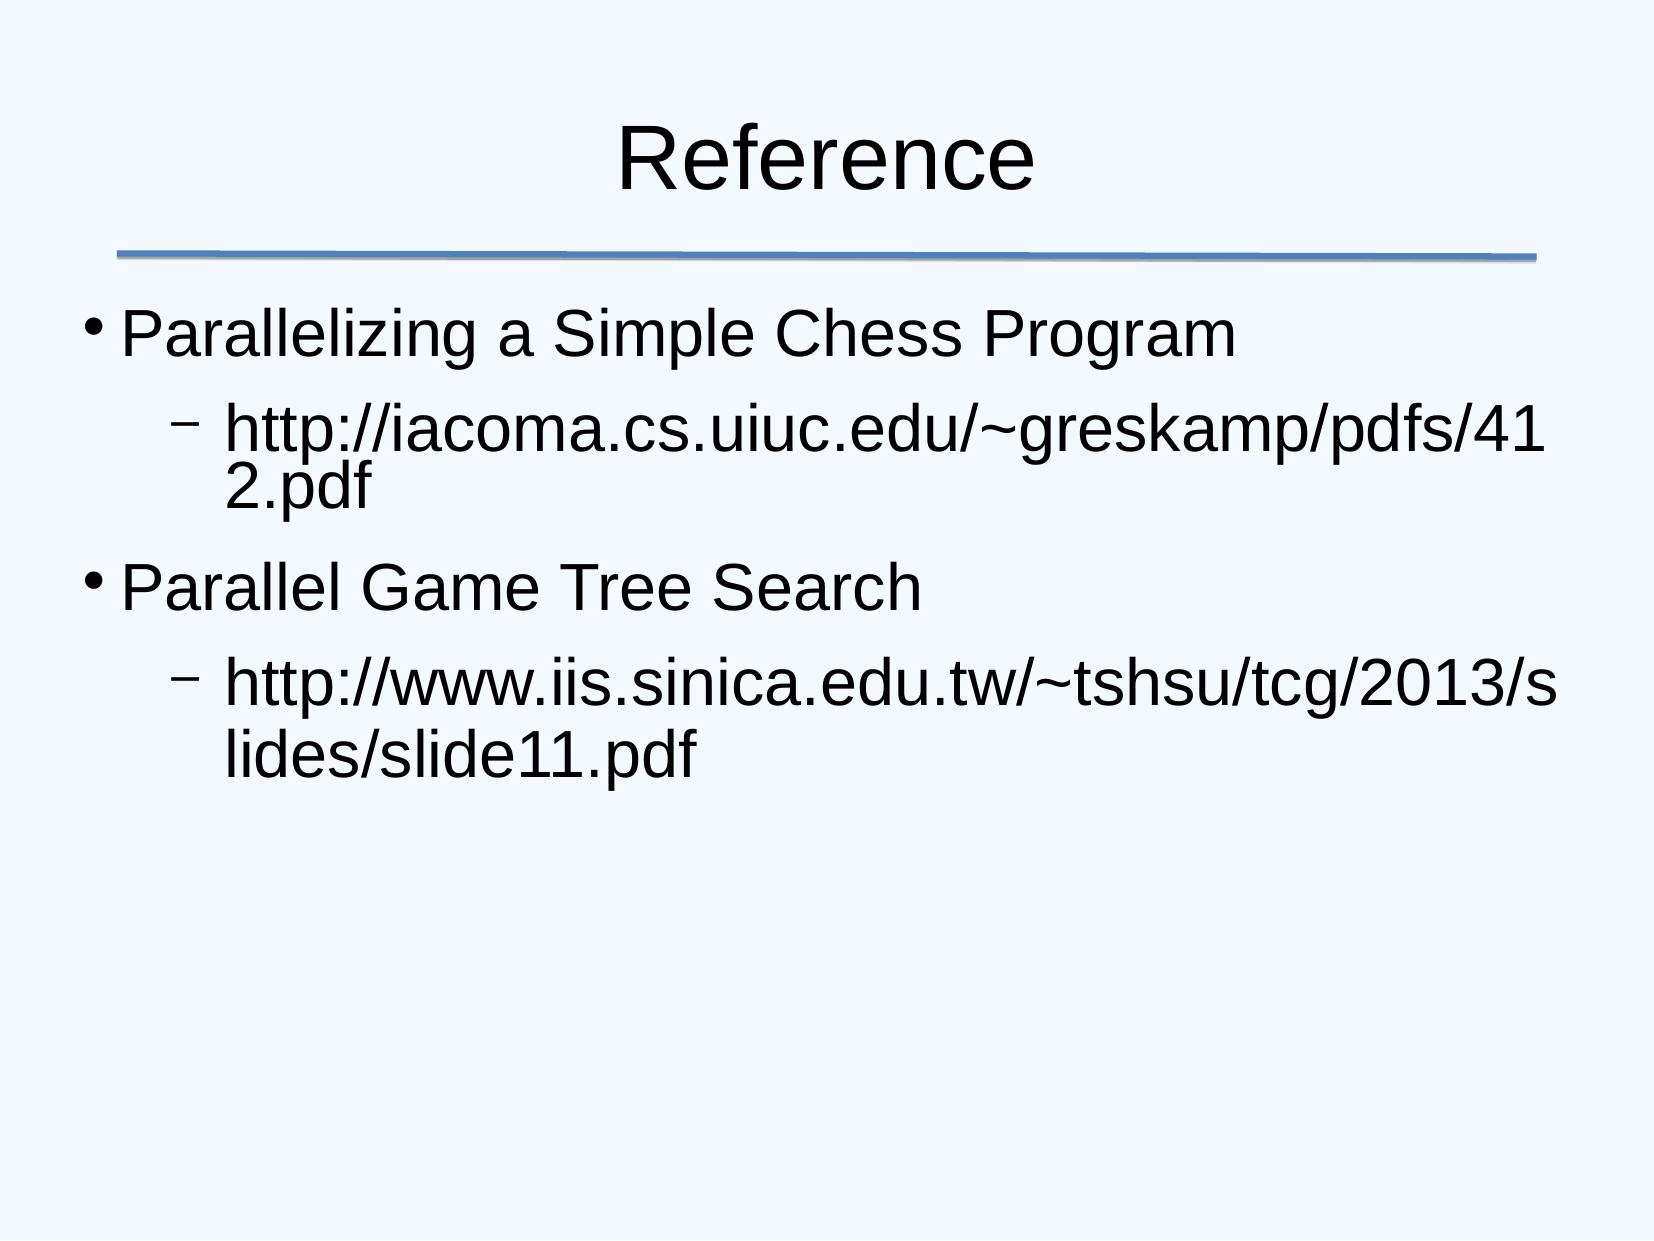

# Reference
Parallelizing a Simple Chess Program
http://iacoma.cs.uiuc.edu/~greskamp/pdfs/412.pdf
Parallel Game Tree Search
http://www.iis.sinica.edu.tw/~tshsu/tcg/2013/slides/slide11.pdf